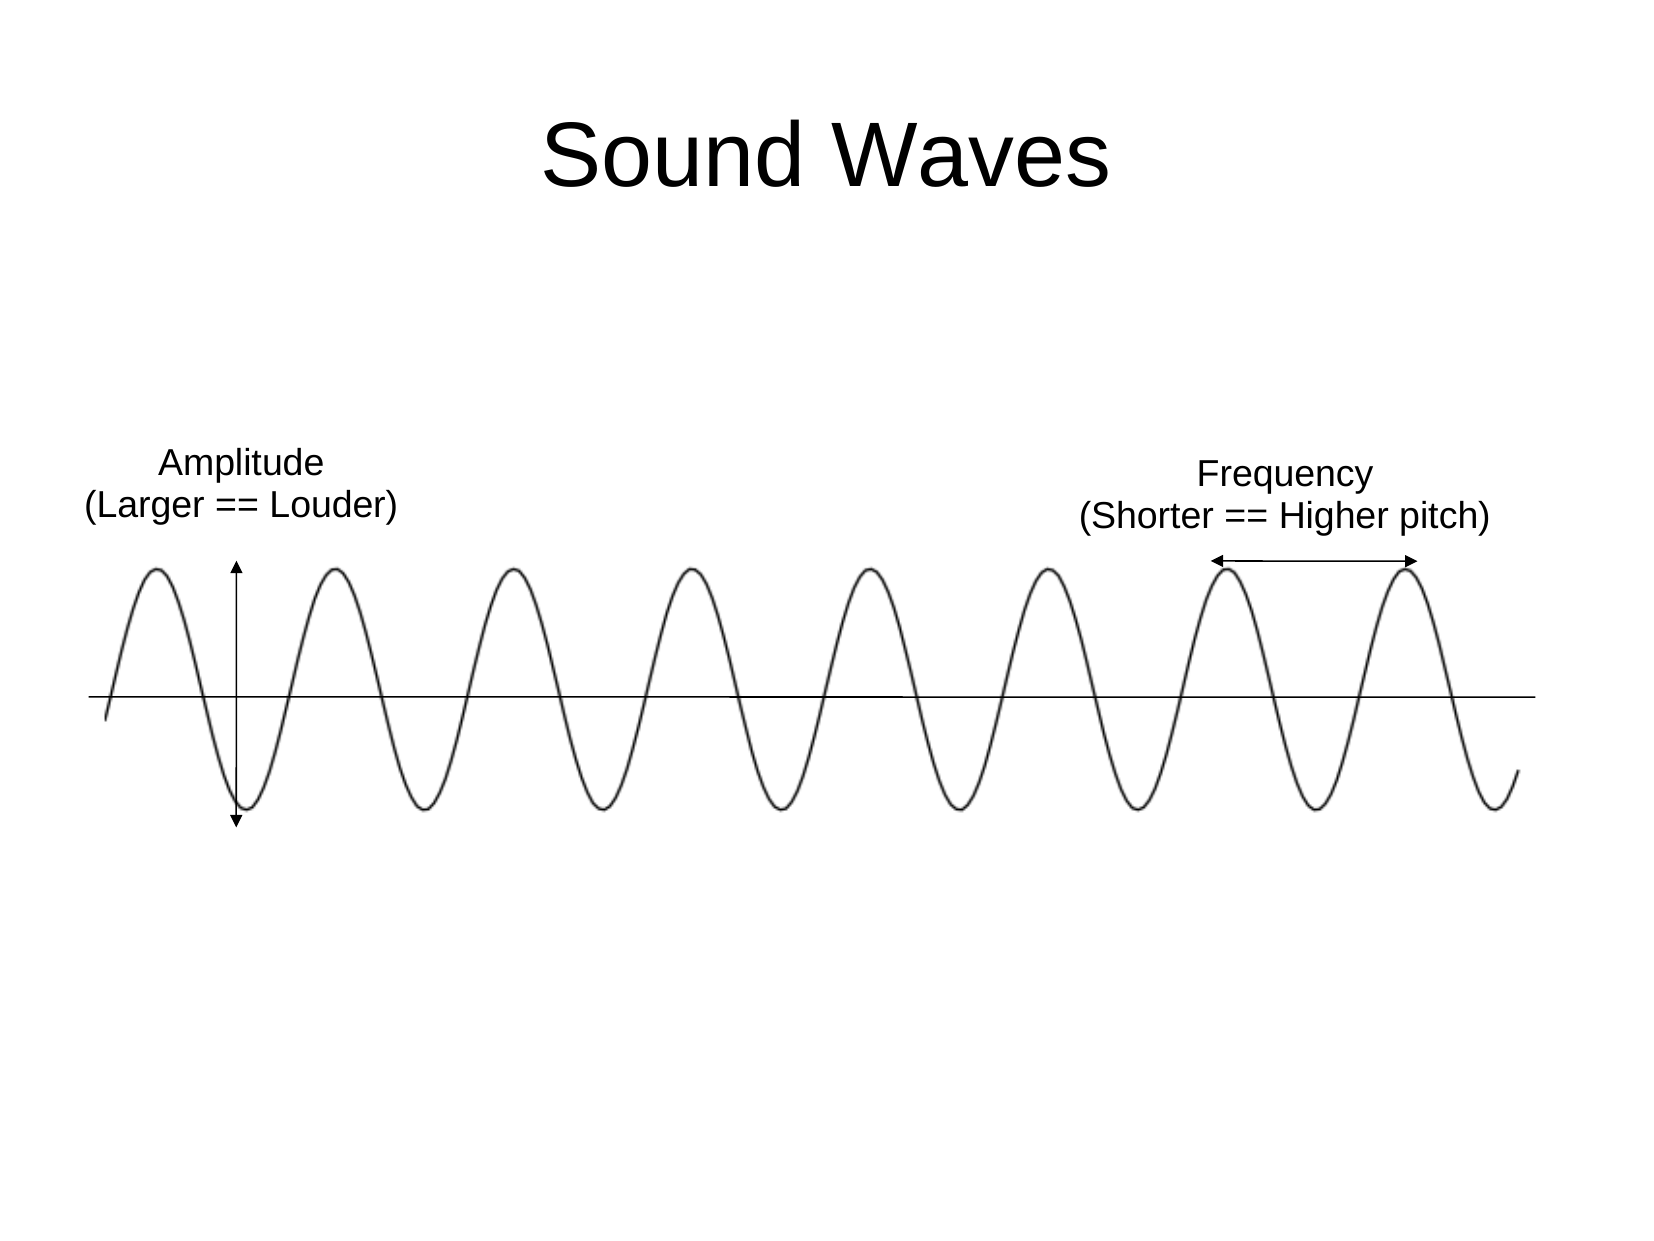

# Sound Waves
Amplitude
(Larger == Louder)
Frequency
(Shorter == Higher pitch)